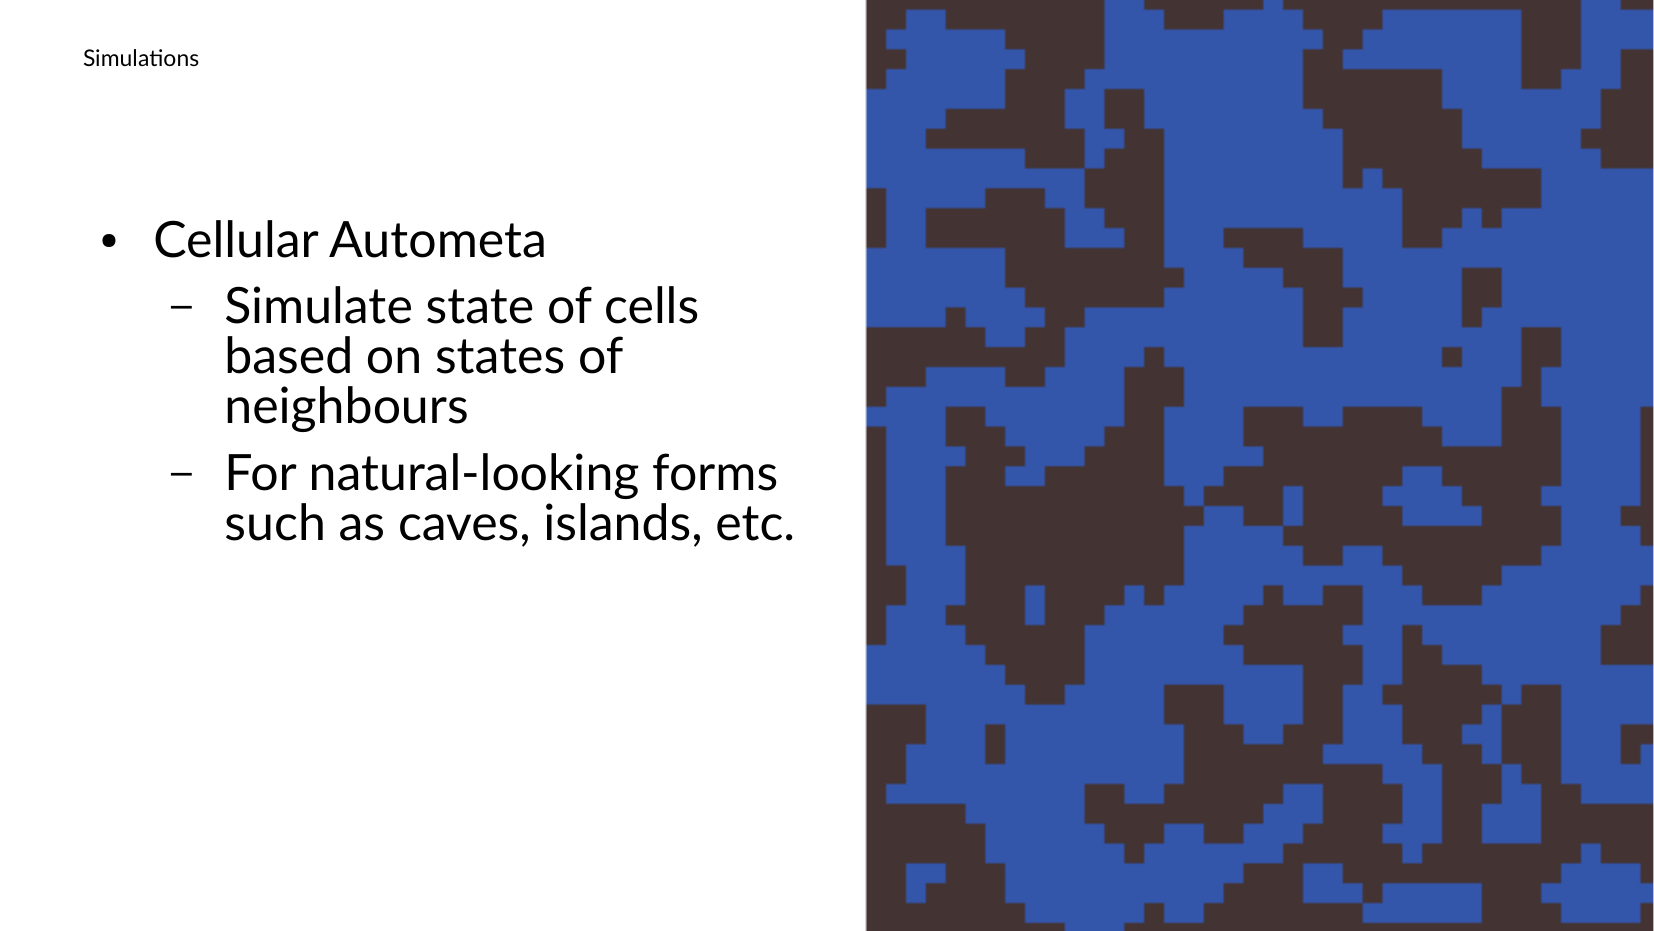

# Simulations
Cellular Autometa
Simulate state of cells based on states of neighbours
For natural-looking forms such as caves, islands, etc.